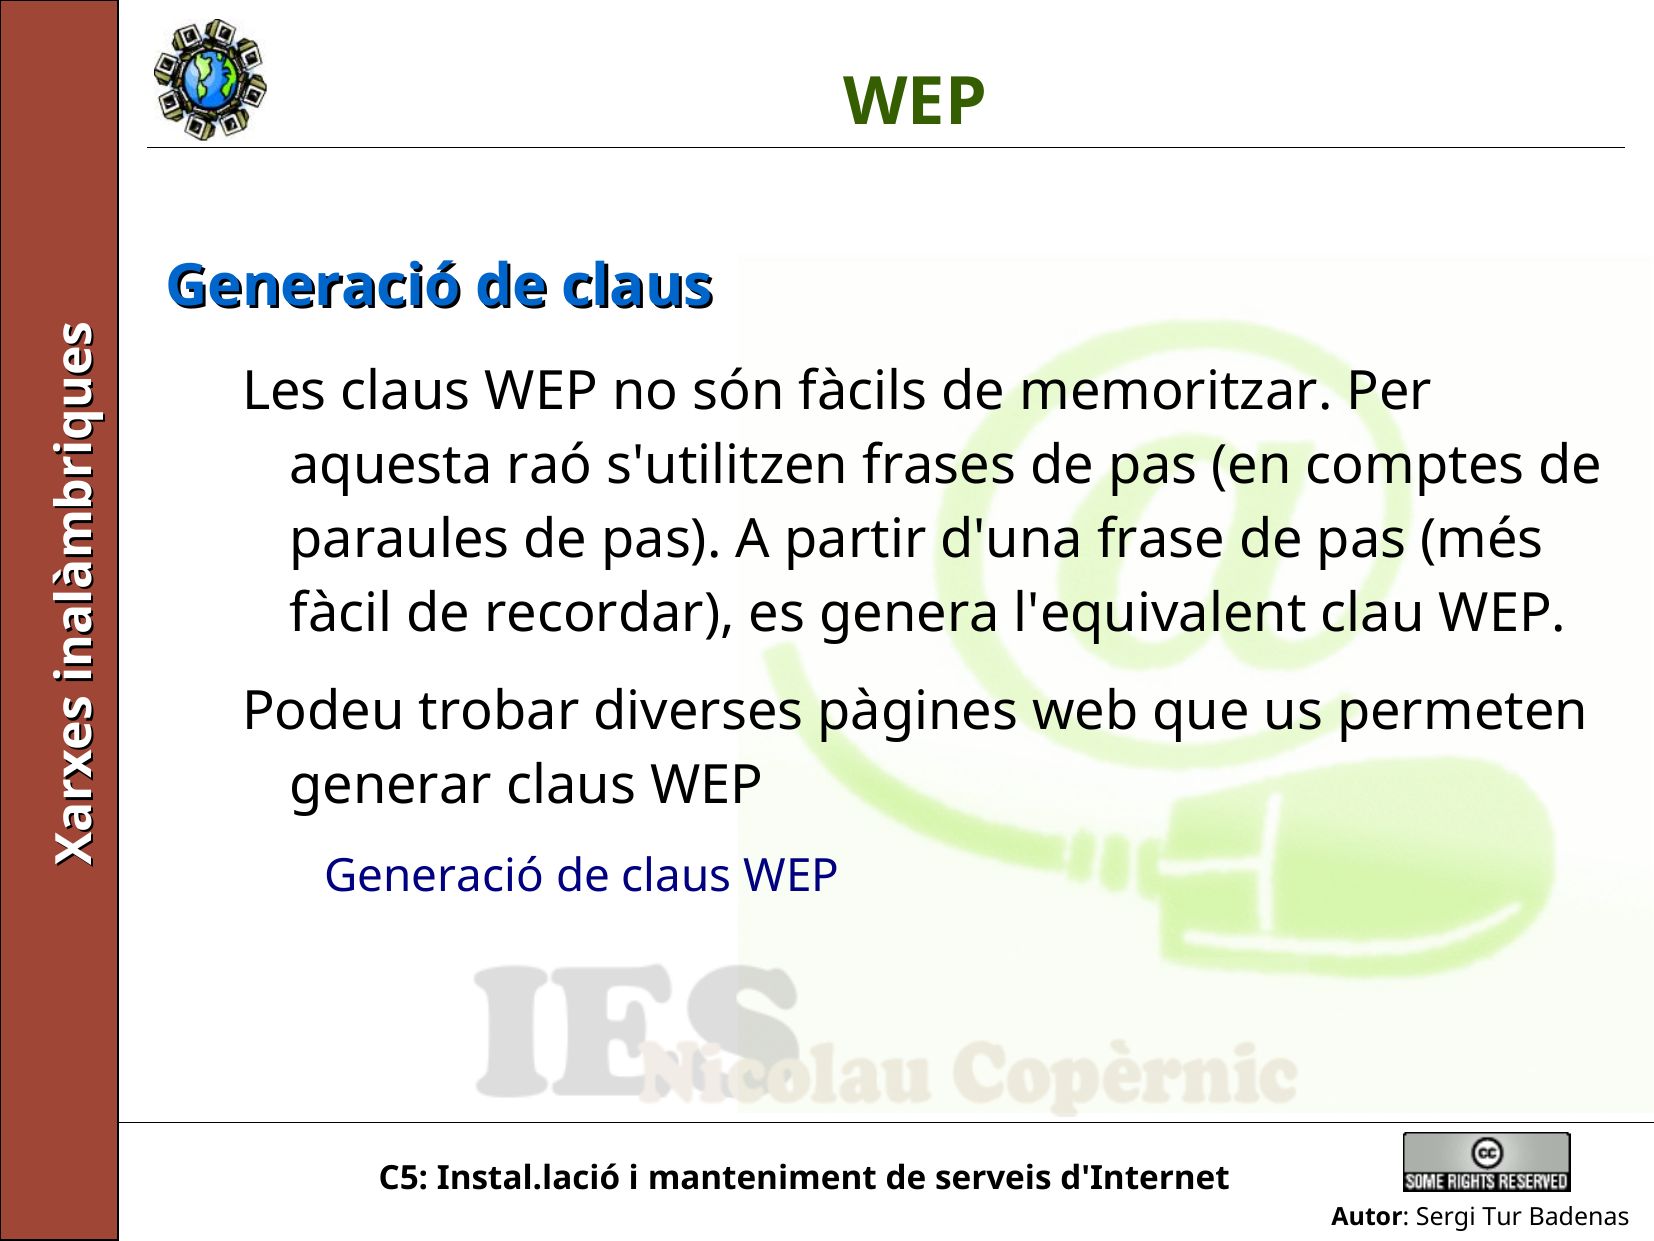

# WEP
Generació de claus
Les claus WEP no són fàcils de memoritzar. Per aquesta raó s'utilitzen frases de pas (en comptes de paraules de pas). A partir d'una frase de pas (més fàcil de recordar), es genera l'equivalent clau WEP.
Podeu trobar diverses pàgines web que us permeten generar claus WEP
Generació de claus WEP